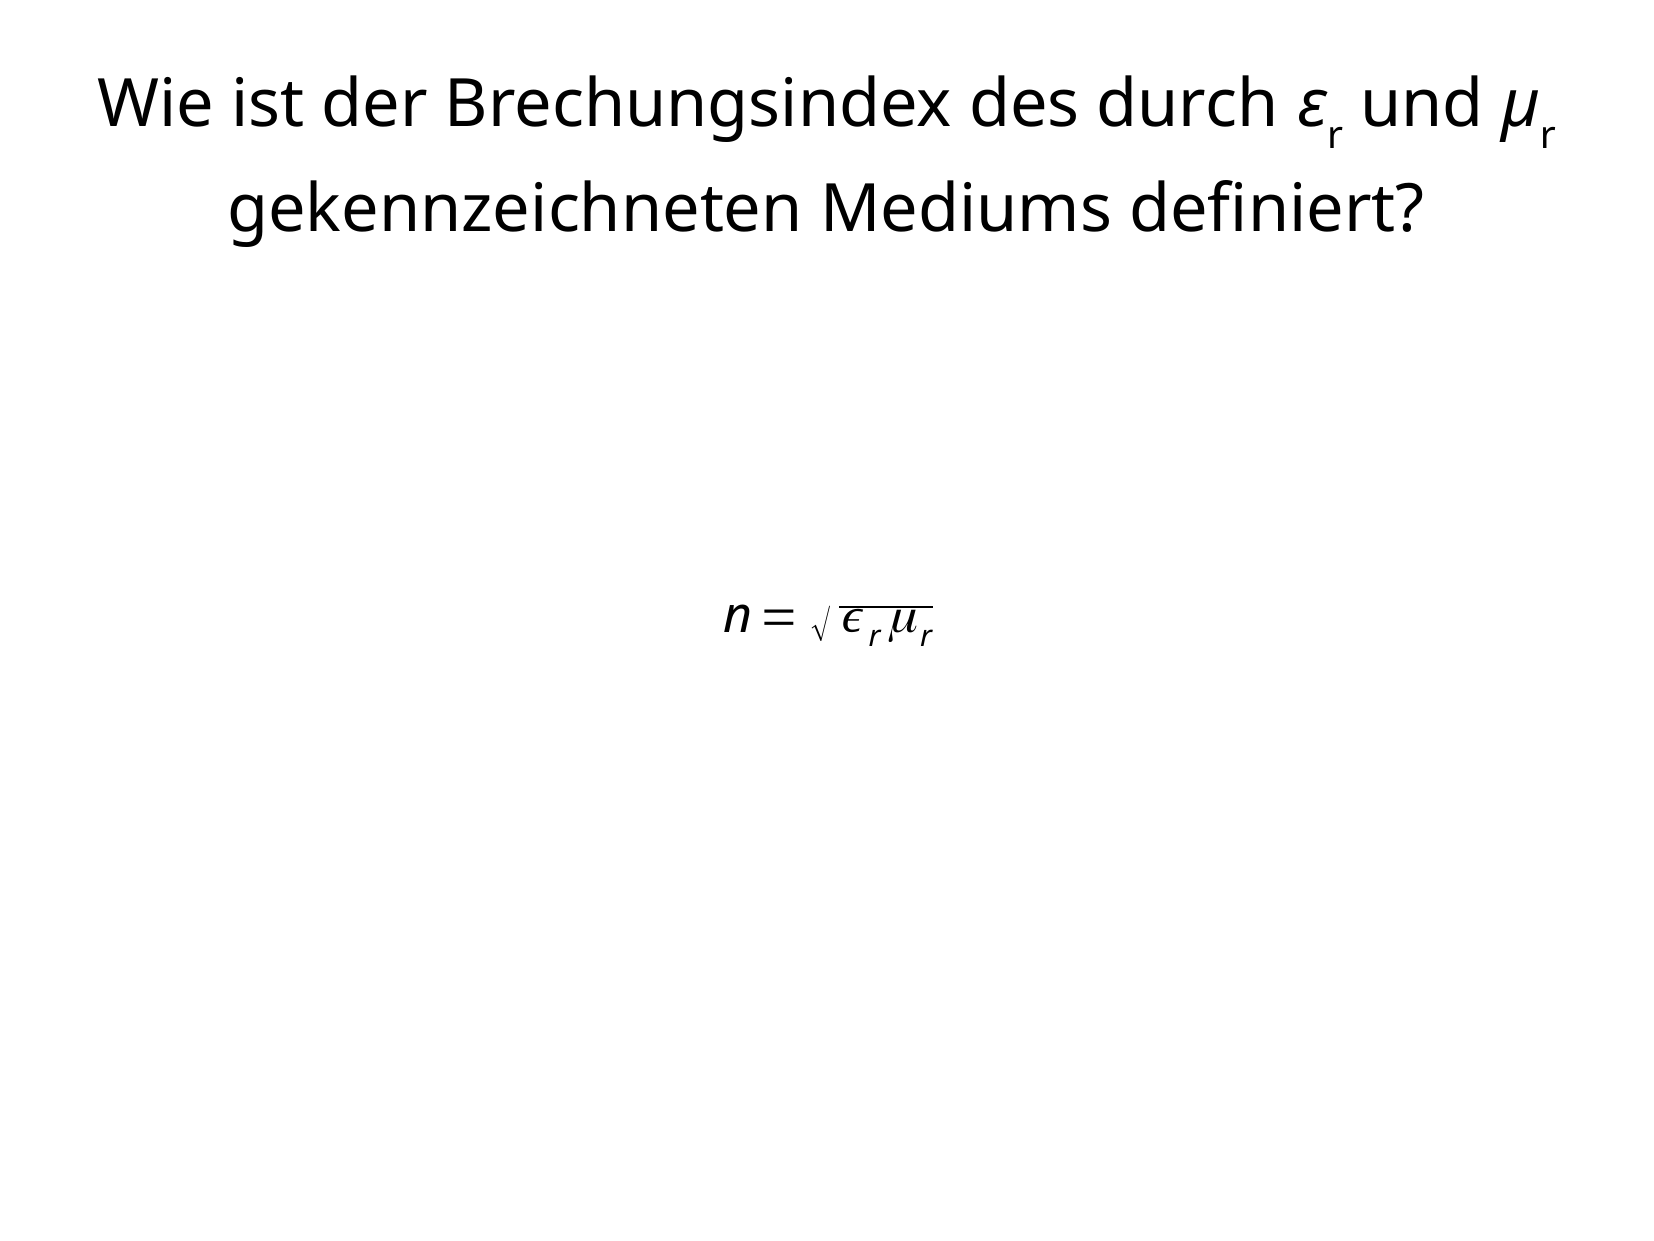

# Wie ist der Brechungsindex des durch εr und μr gekennzeichneten Mediums definiert?